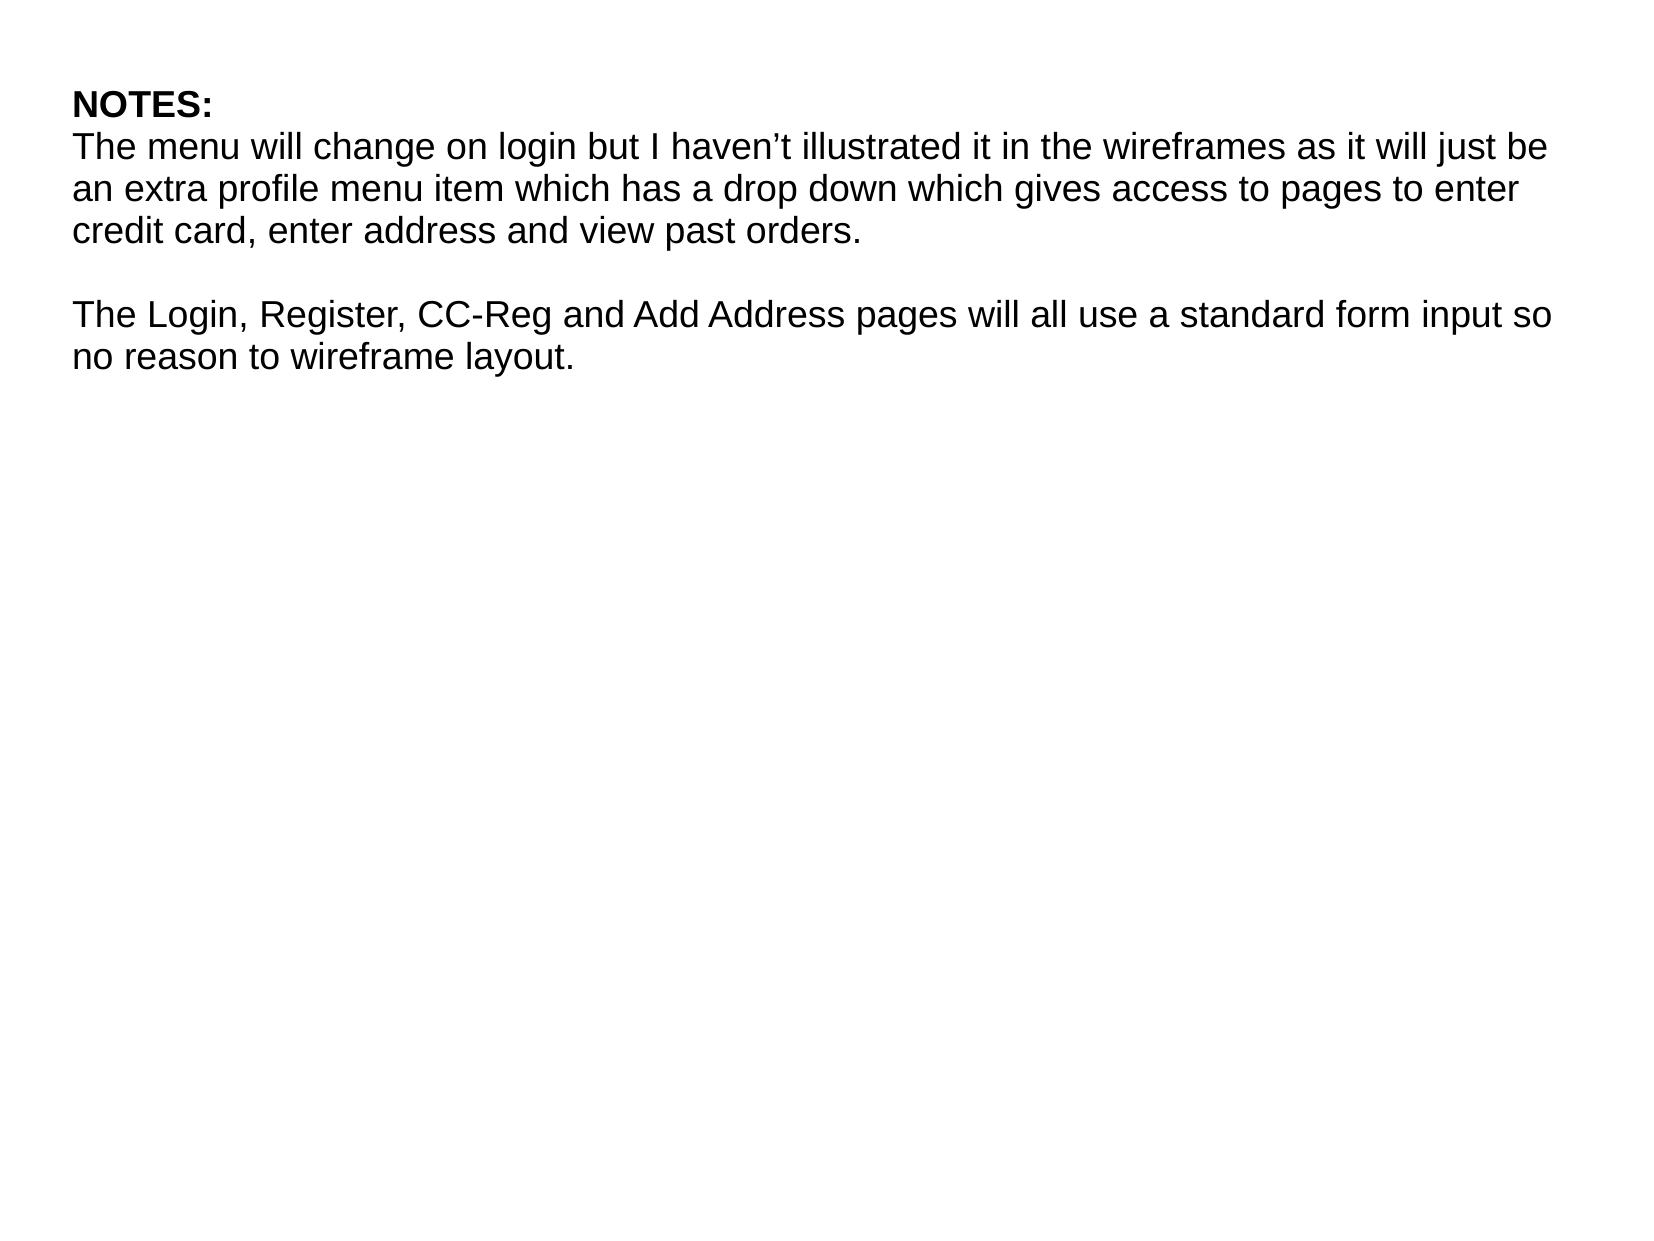

NOTES:
The menu will change on login but I haven’t illustrated it in the wireframes as it will just be an extra profile menu item which has a drop down which gives access to pages to enter credit card, enter address and view past orders.
The Login, Register, CC-Reg and Add Address pages will all use a standard form input so no reason to wireframe layout.